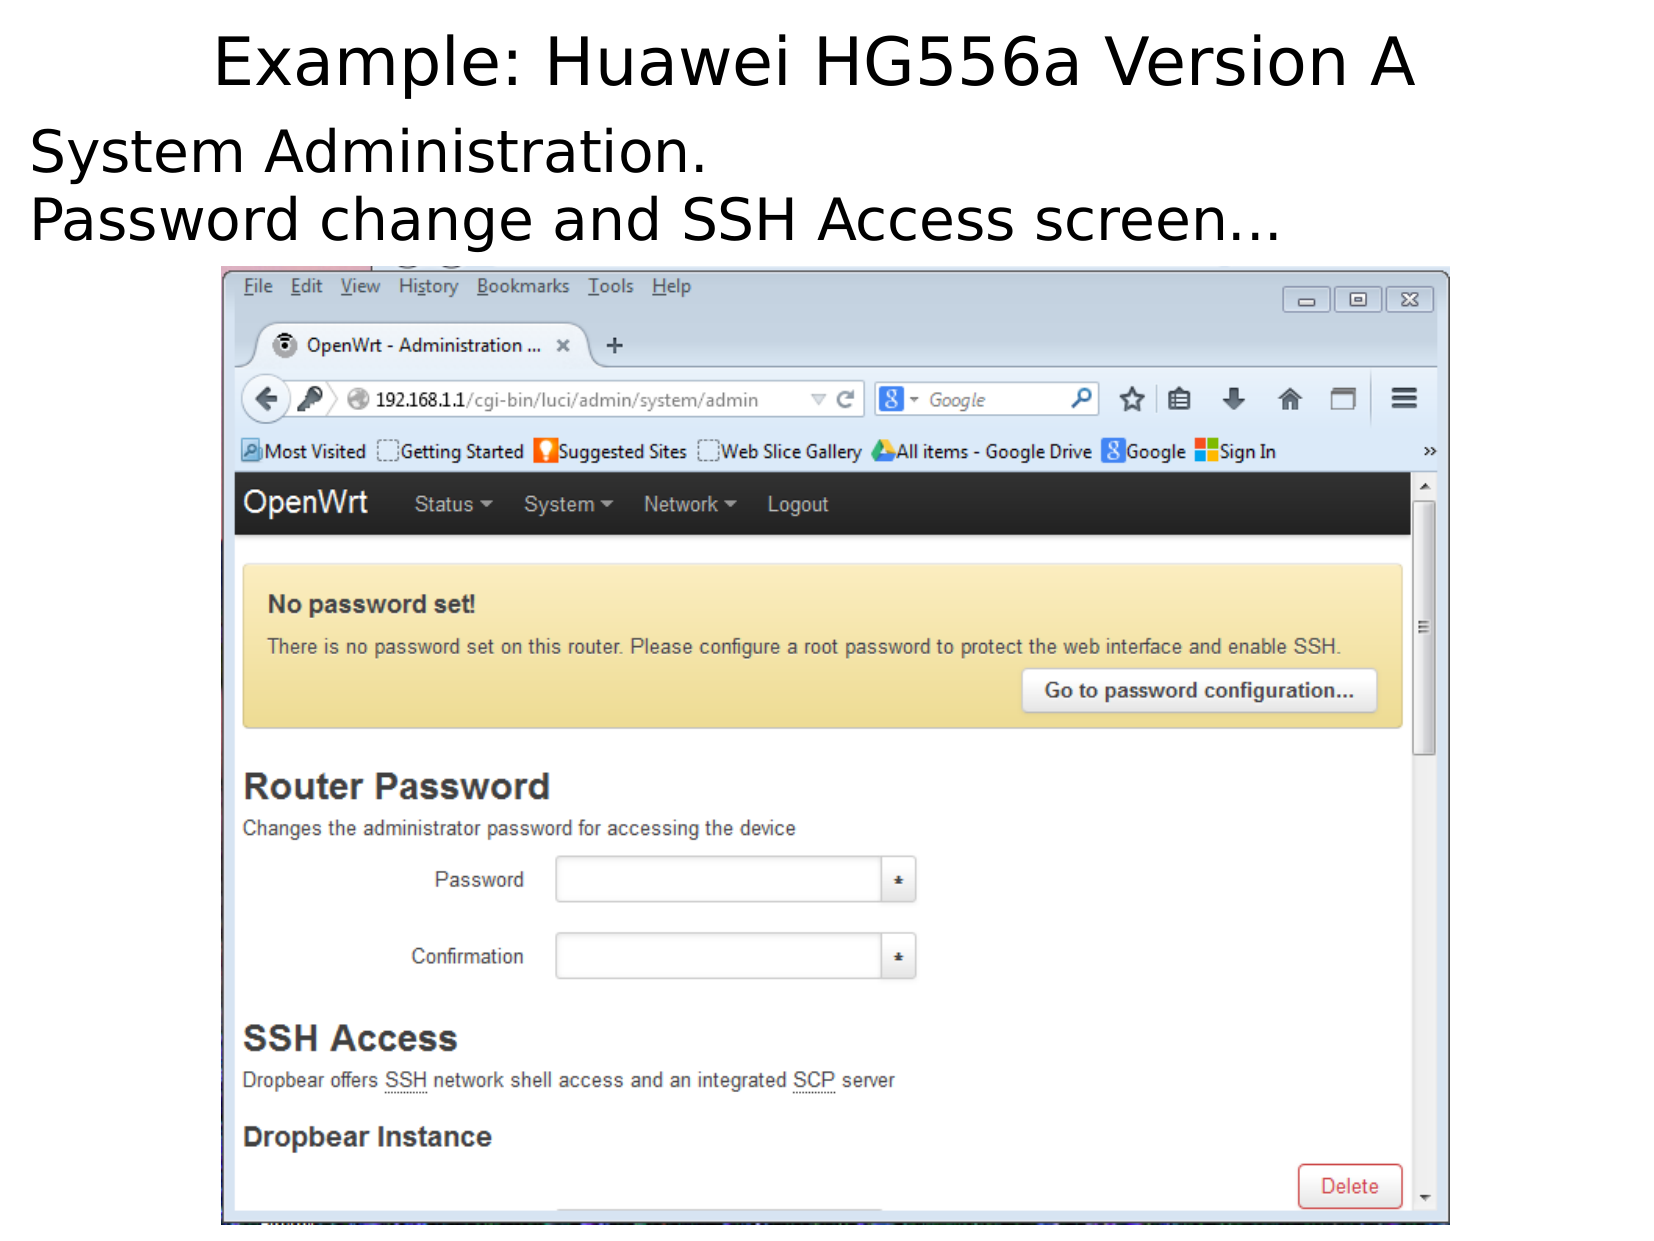

# Example: Huawei HG556a Version A
System Administration.
Password change and SSH Access screen...